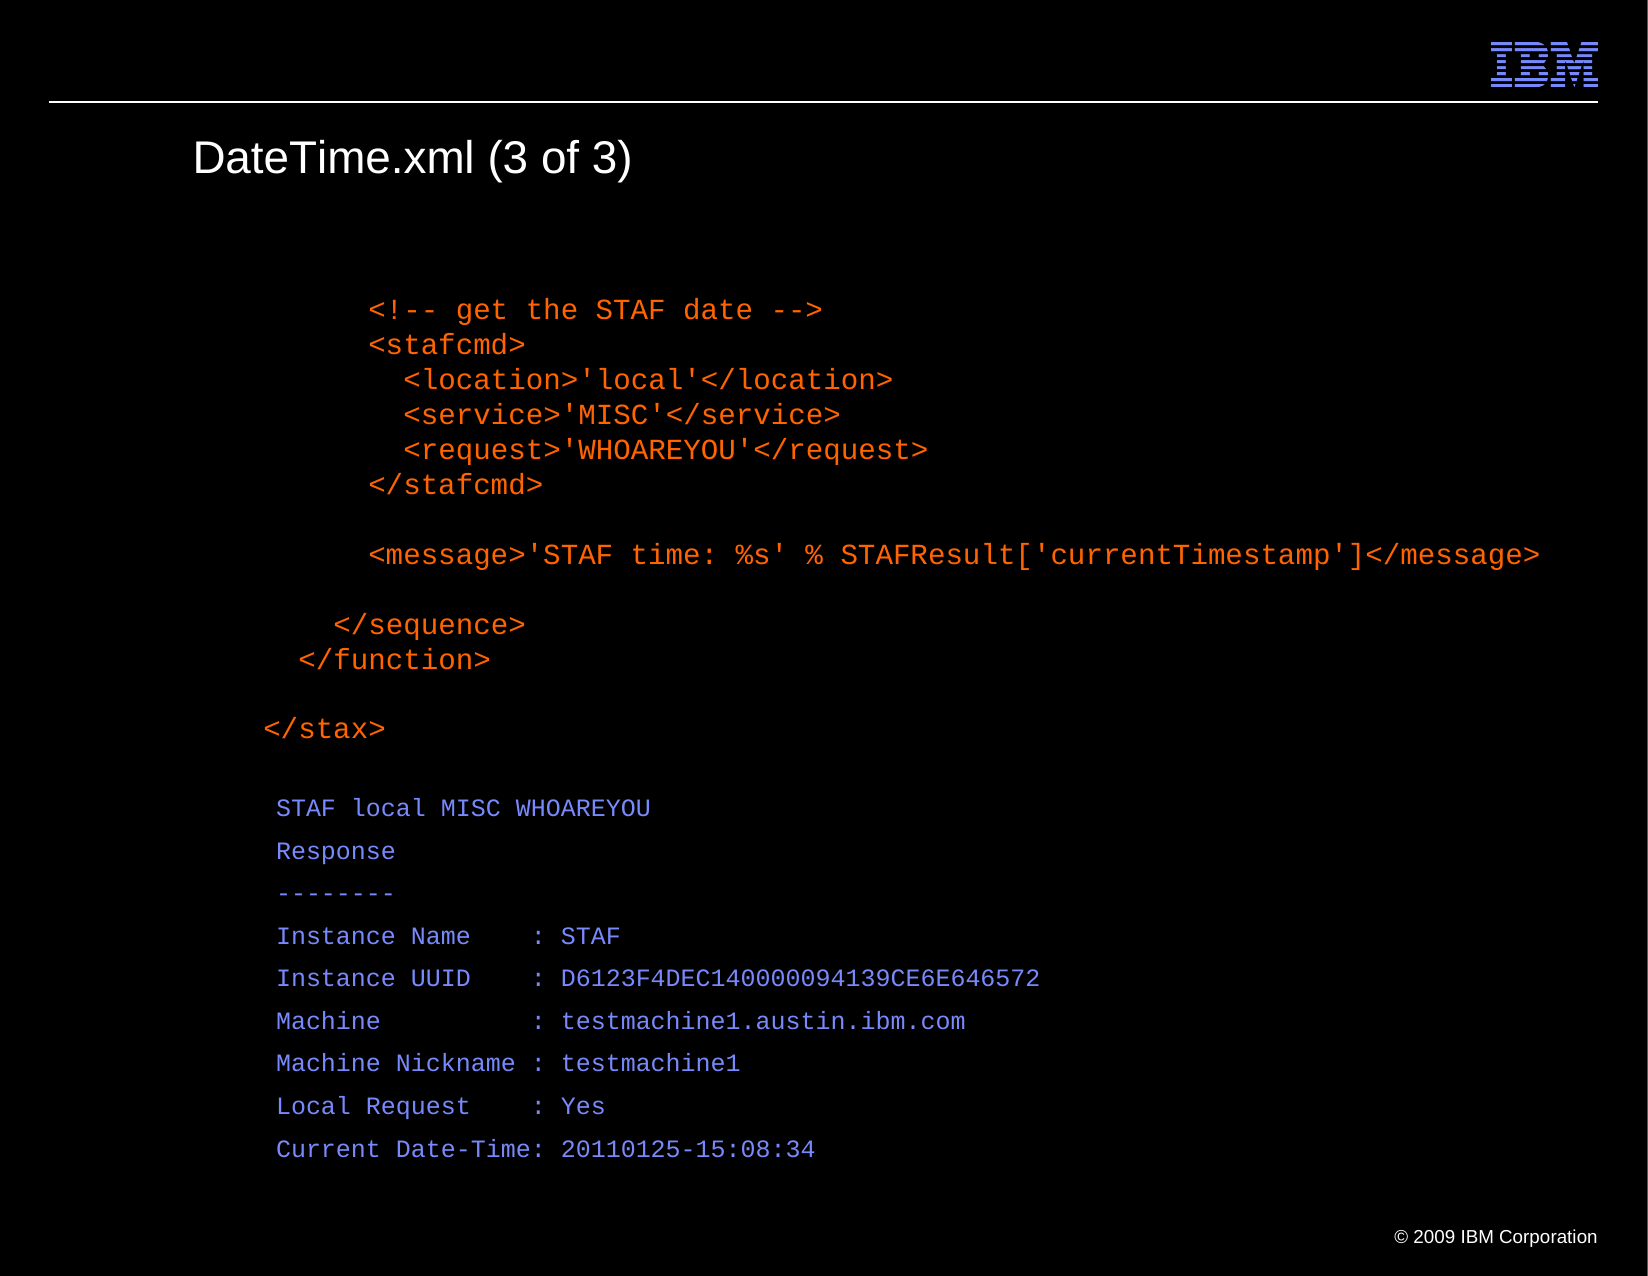

# DateTime.xml (3 of 3)
 <!-- get the STAF date -->
 <stafcmd>
 <location>'local'</location>
 <service>'MISC'</service>
 <request>'WHOAREYOU'</request>
 </stafcmd>
 <message>'STAF time: %s' % STAFResult['currentTimestamp']</message>
 </sequence>
 </function>
</stax>
STAF local MISC WHOAREYOU
Response
--------
Instance Name : STAF
Instance UUID : D6123F4DEC140000094139CE6E646572
Machine : testmachine1.austin.ibm.com
Machine Nickname : testmachine1
Local Request : Yes
Current Date-Time: 20110125-15:08:34